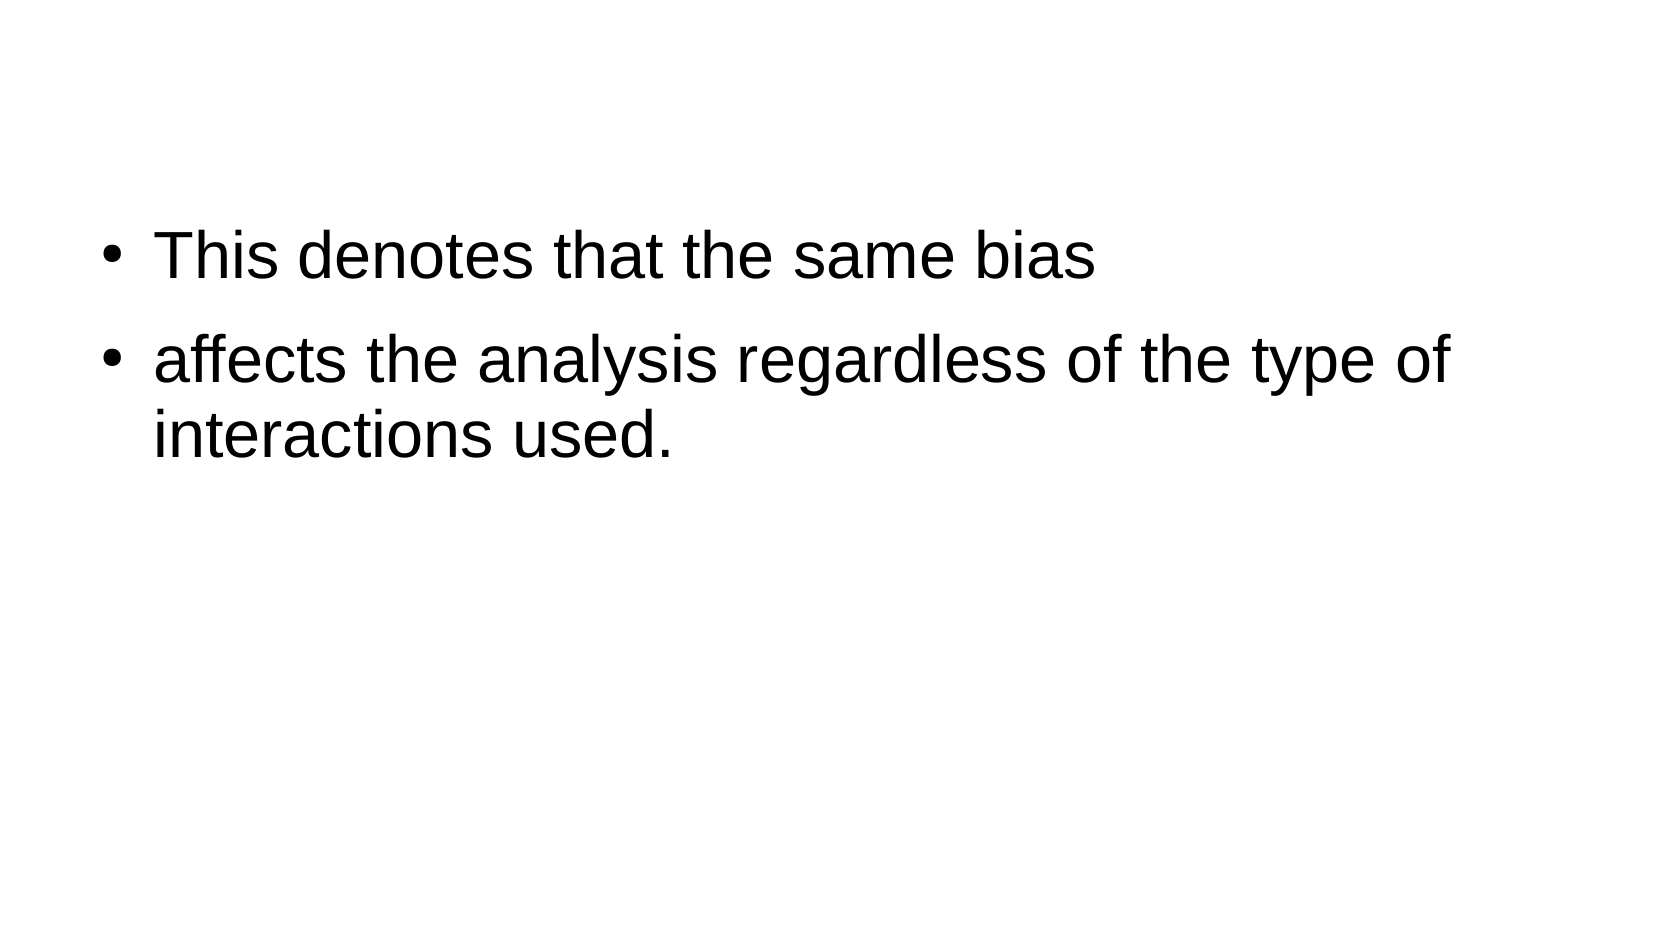

#
This denotes that the same bias
affects the analysis regardless of the type of interactions used.